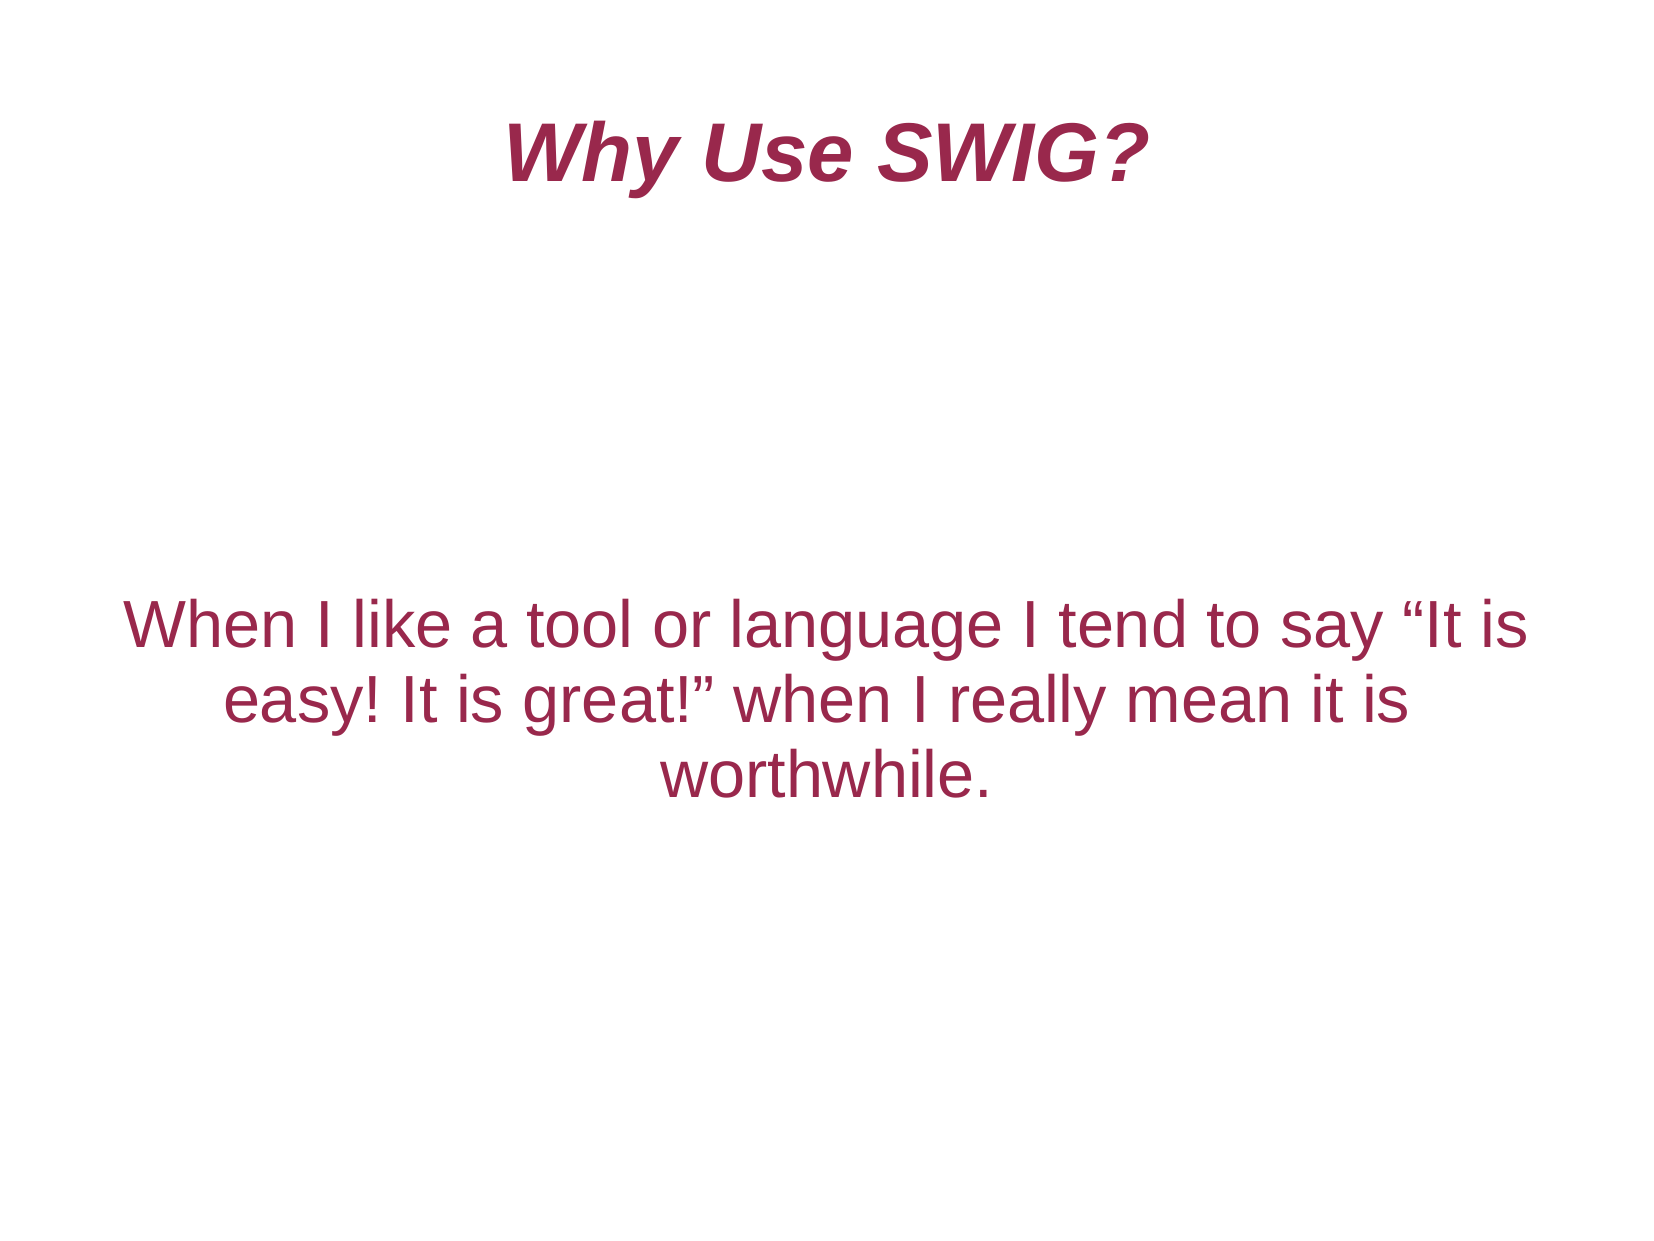

# Why Use SWIG?
When I like a tool or language I tend to say “It is easy! It is great!” when I really mean it is
worthwhile.